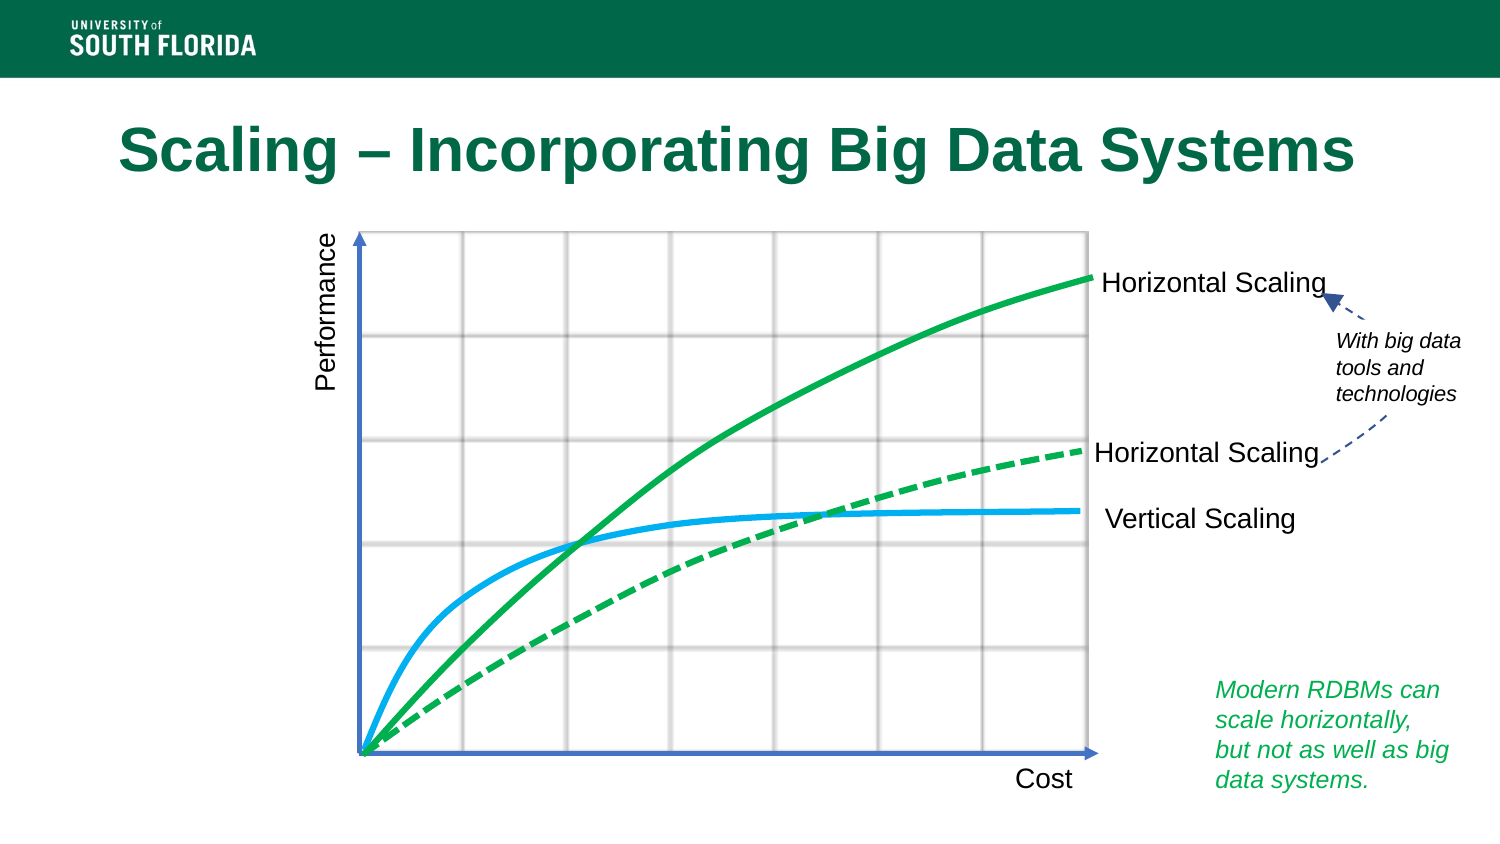

# Scaling – Incorporating Big Data Systems
Horizontal Scaling
Performance
With big data tools and technologies
Horizontal Scaling
Vertical Scaling
Modern RDBMs can scale horizontally, but not as well as big data systems.
Cost